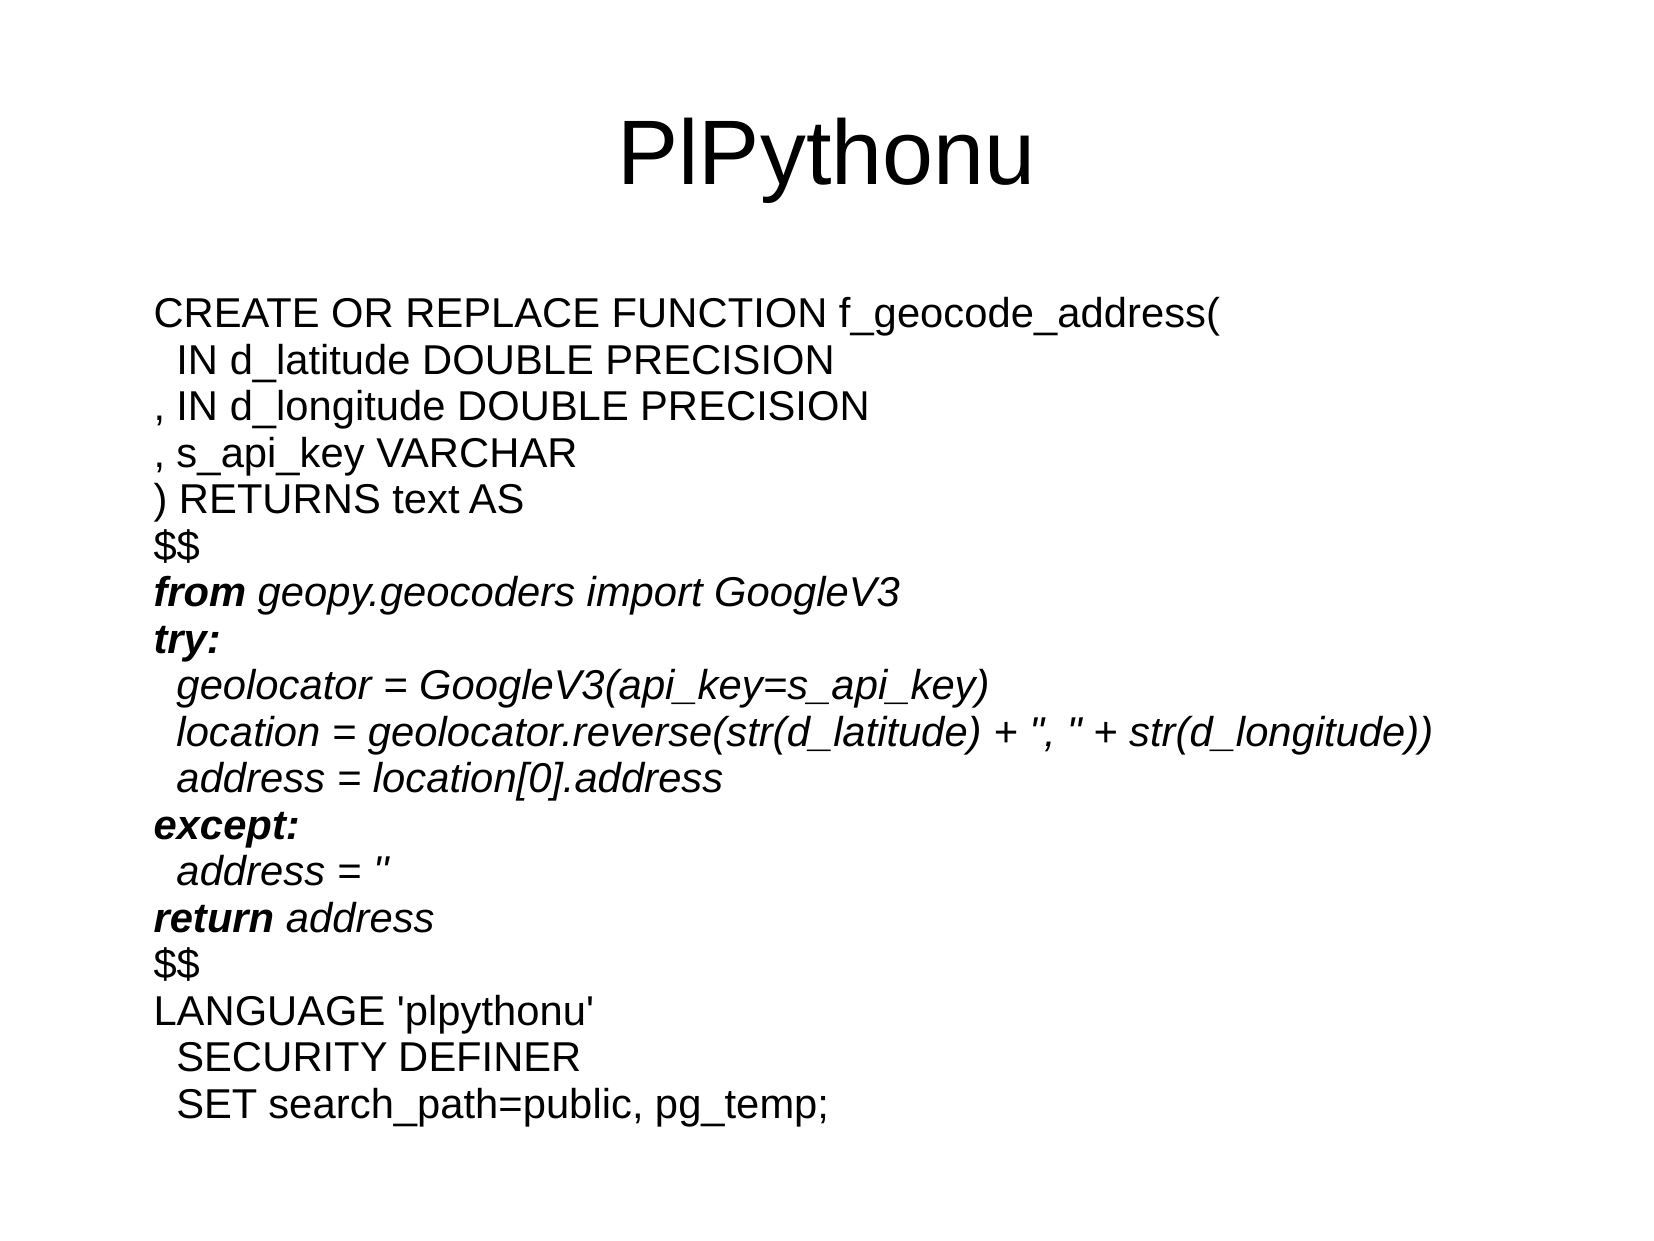

# PlPythonu
CREATE OR REPLACE FUNCTION f_geocode_address(
 IN d_latitude DOUBLE PRECISION
, IN d_longitude DOUBLE PRECISION
, s_api_key VARCHAR
) RETURNS text AS
$$
from geopy.geocoders import GoogleV3
try:
 geolocator = GoogleV3(api_key=s_api_key)
 location = geolocator.reverse(str(d_latitude) + ", " + str(d_longitude))
 address = location[0].address
except:
 address = ''
return address
$$
LANGUAGE 'plpythonu'
 SECURITY DEFINER
 SET search_path=public, pg_temp;